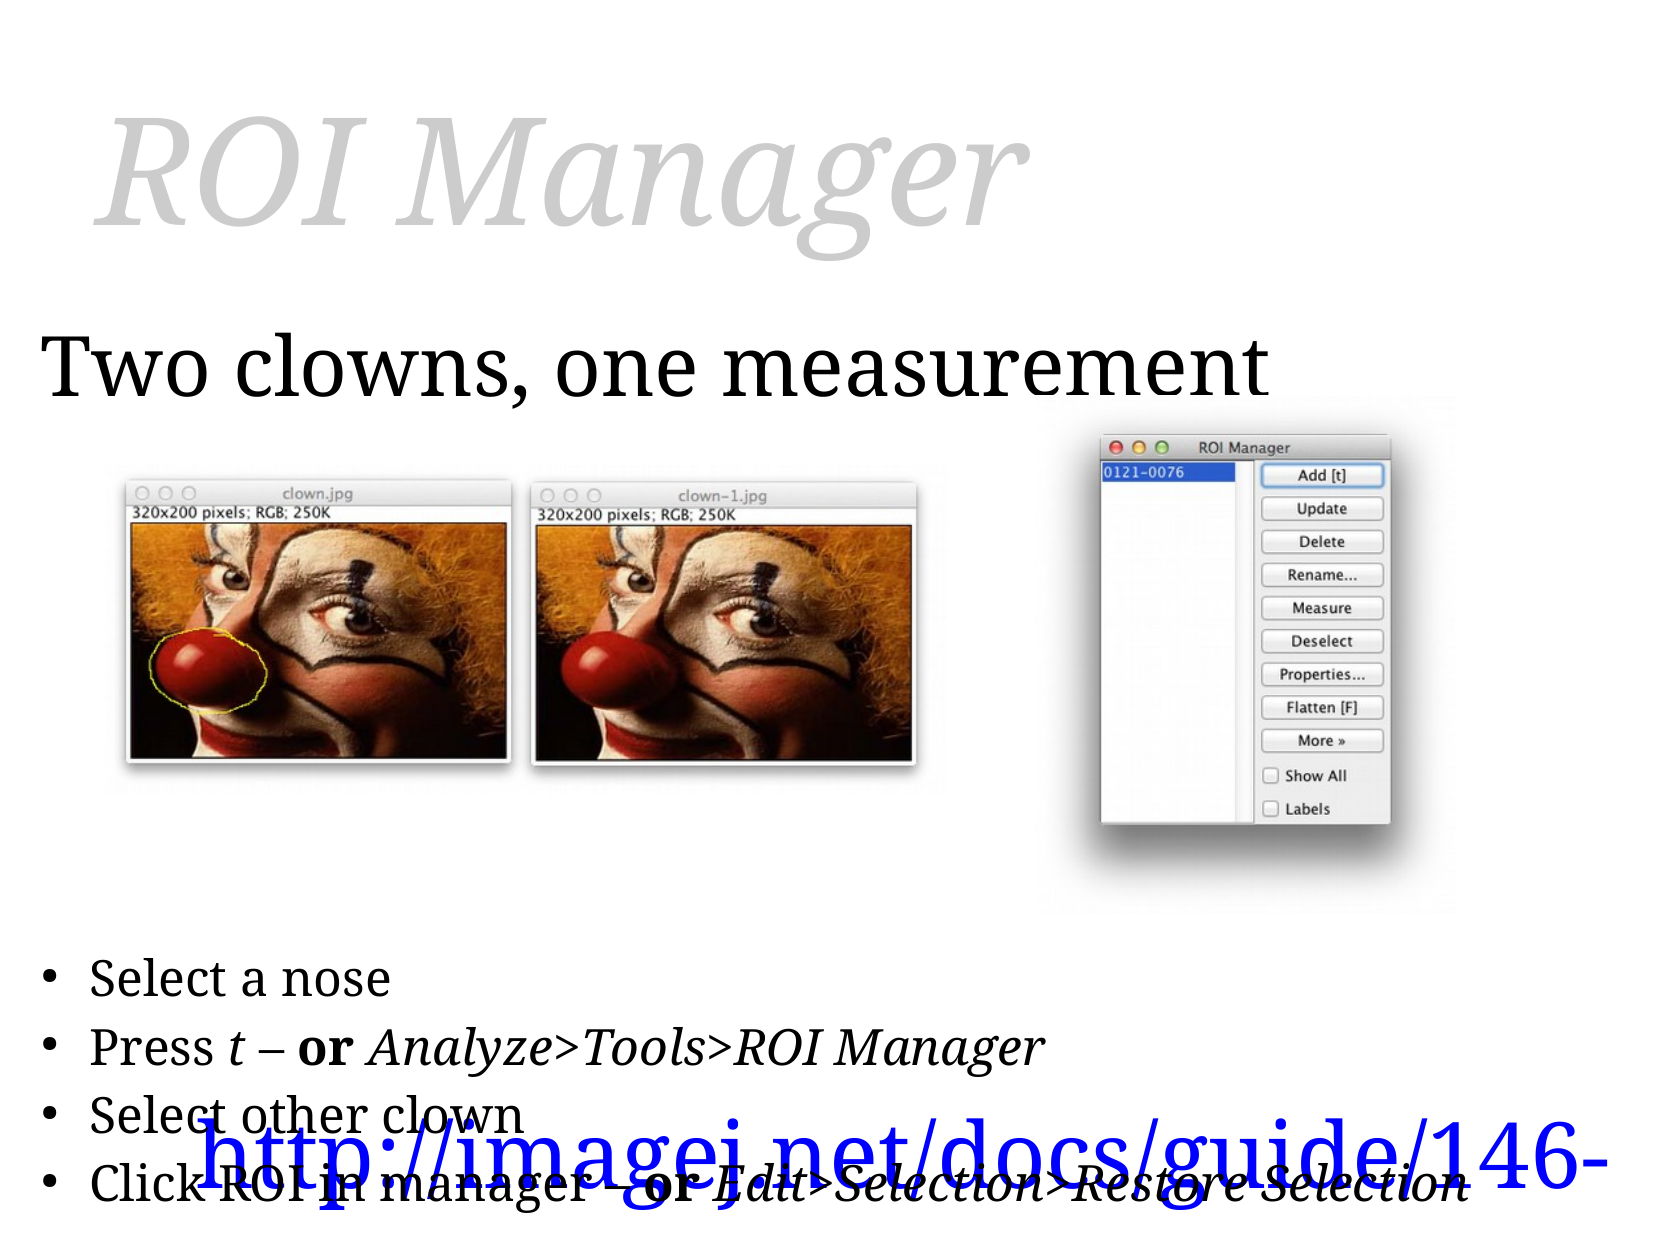

ROI Manager
Two clowns, one measurement
 Select a nose
 Press t – or Analyze>Tools>ROI Manager
 Select other clown
 Click ROI in manager – or Edit>Selection>Restore Selection
http://imagej.net/docs/guide/146-10.html